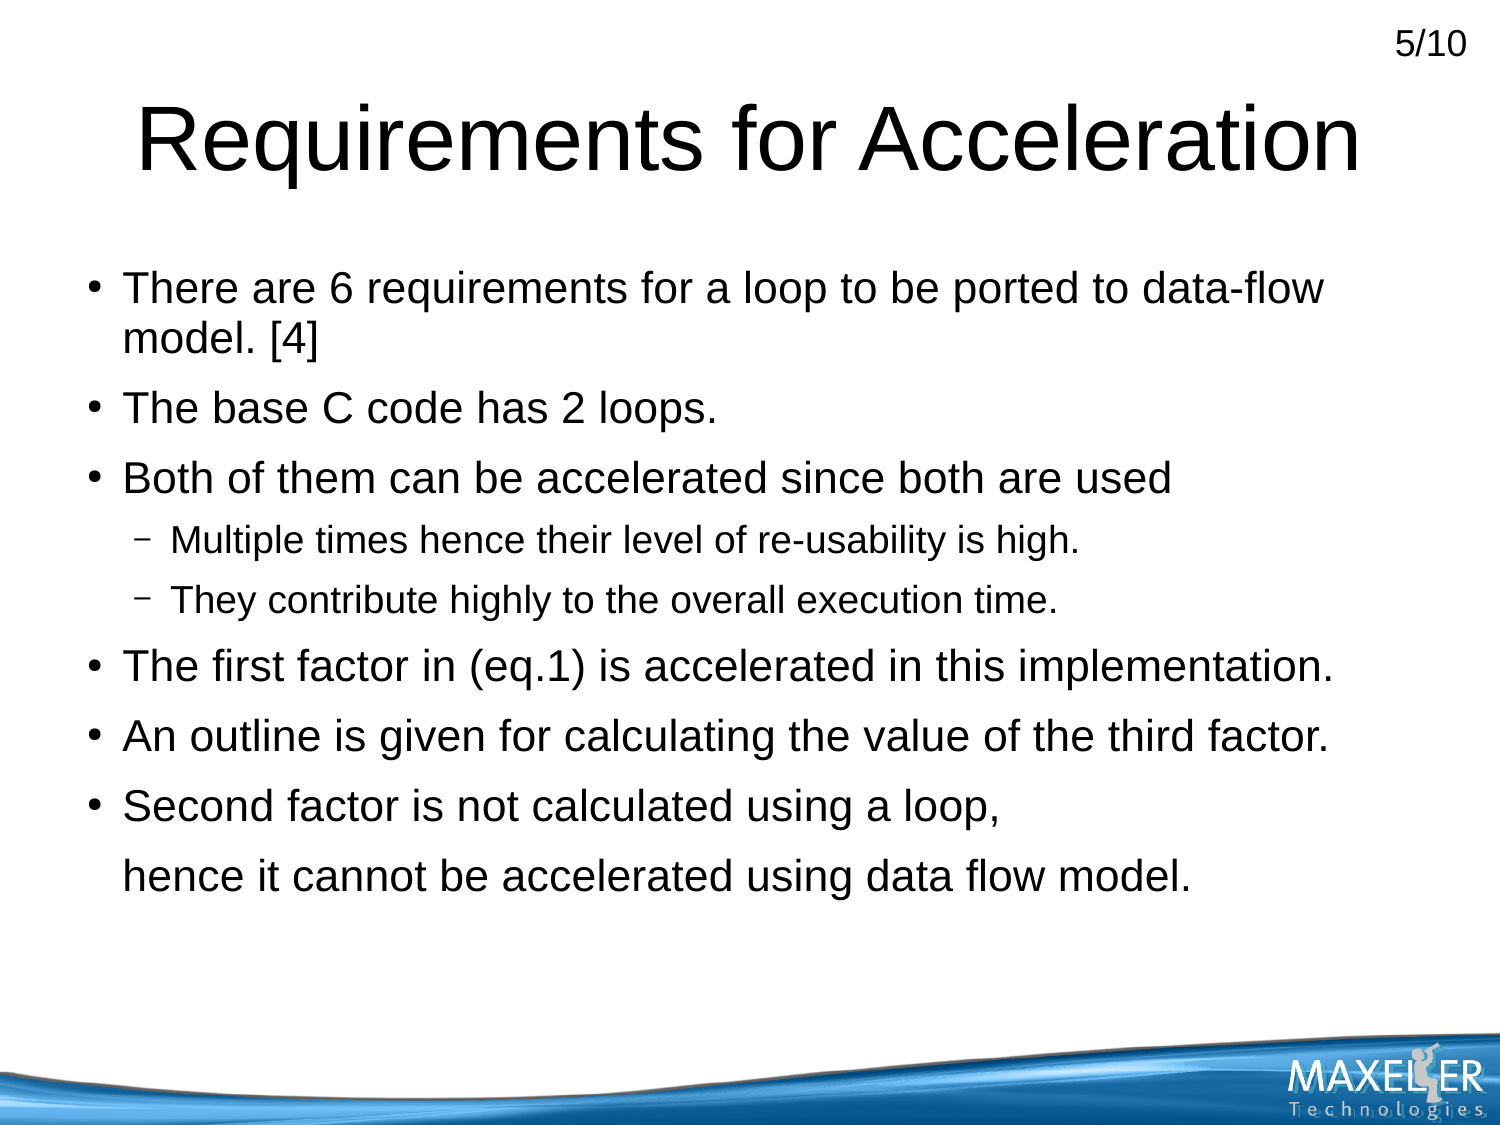

5/10
# Requirements for Acceleration
There are 6 requirements for a loop to be ported to data-flow model. [4]
The base C code has 2 loops.
Both of them can be accelerated since both are used
Multiple times hence their level of re-usability is high.
They contribute highly to the overall execution time.
The first factor in (eq.1) is accelerated in this implementation.
An outline is given for calculating the value of the third factor.
Second factor is not calculated using a loop,
hence it cannot be accelerated using data flow model.